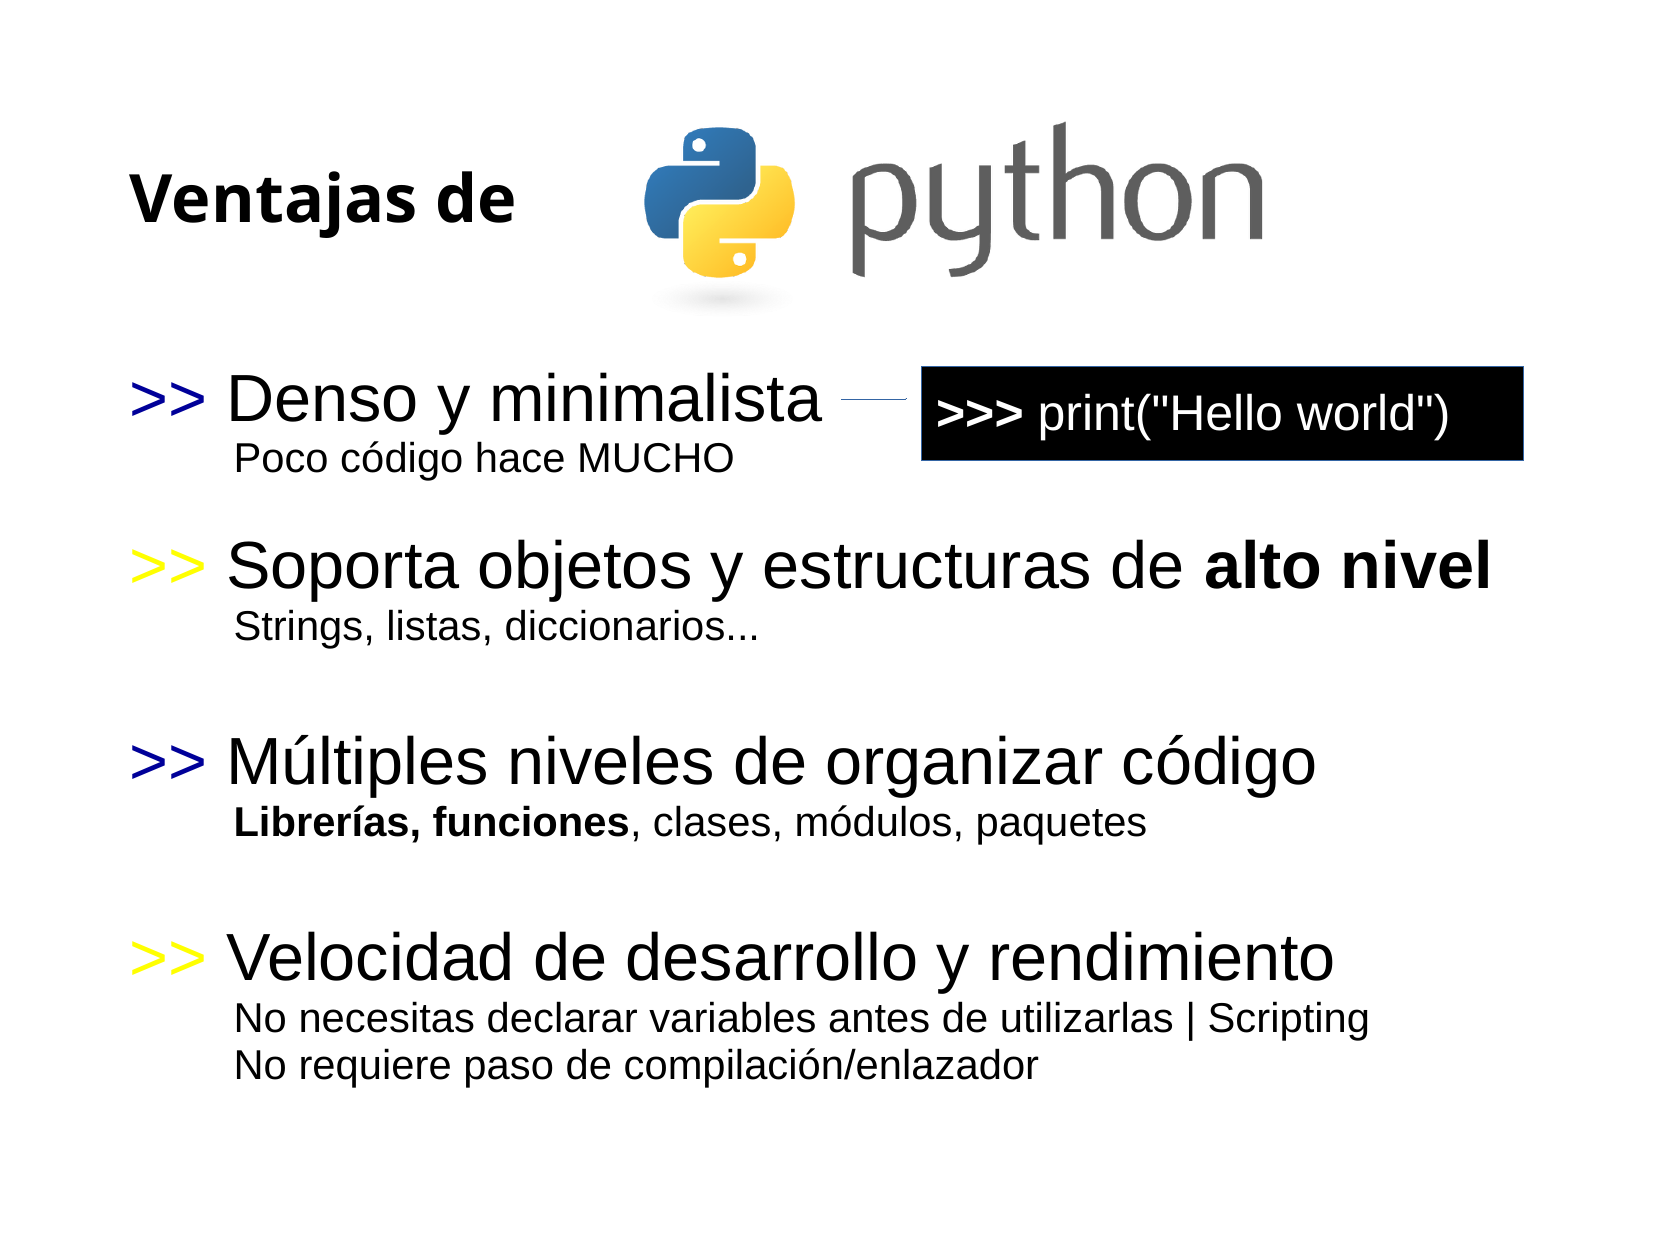

Ventajas de
# >> Denso y minimalista
 Poco código hace MUCHO
>> Soporta objetos y estructuras de alto nivel
 Strings, listas, diccionarios...
>> Múltiples niveles de organizar código
 Librerías, funciones, clases, módulos, paquetes
>> Velocidad de desarrollo y rendimiento
 No necesitas declarar variables antes de utilizarlas | Scripting
 No requiere paso de compilación/enlazador
>>> print("Hello world")